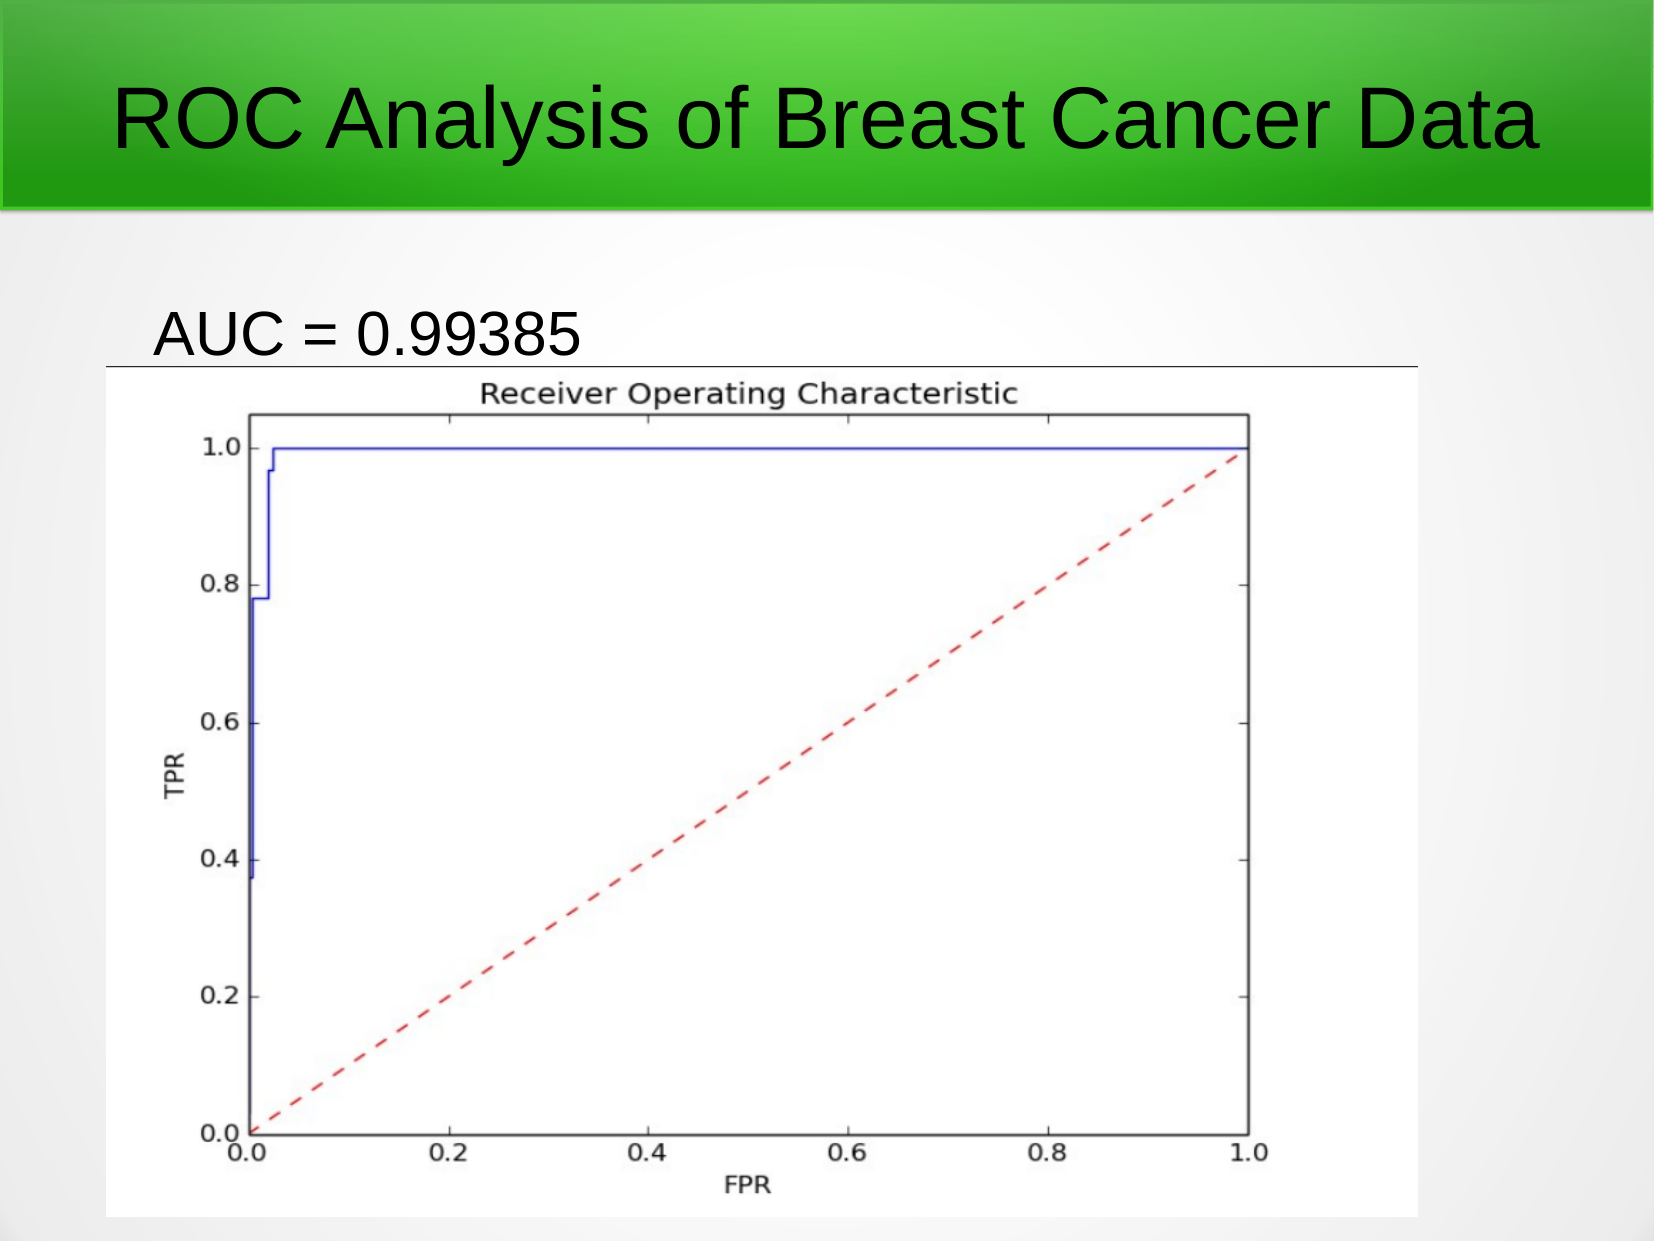

# ROC Analysis of Breast Cancer Data
AUC = 0.99385